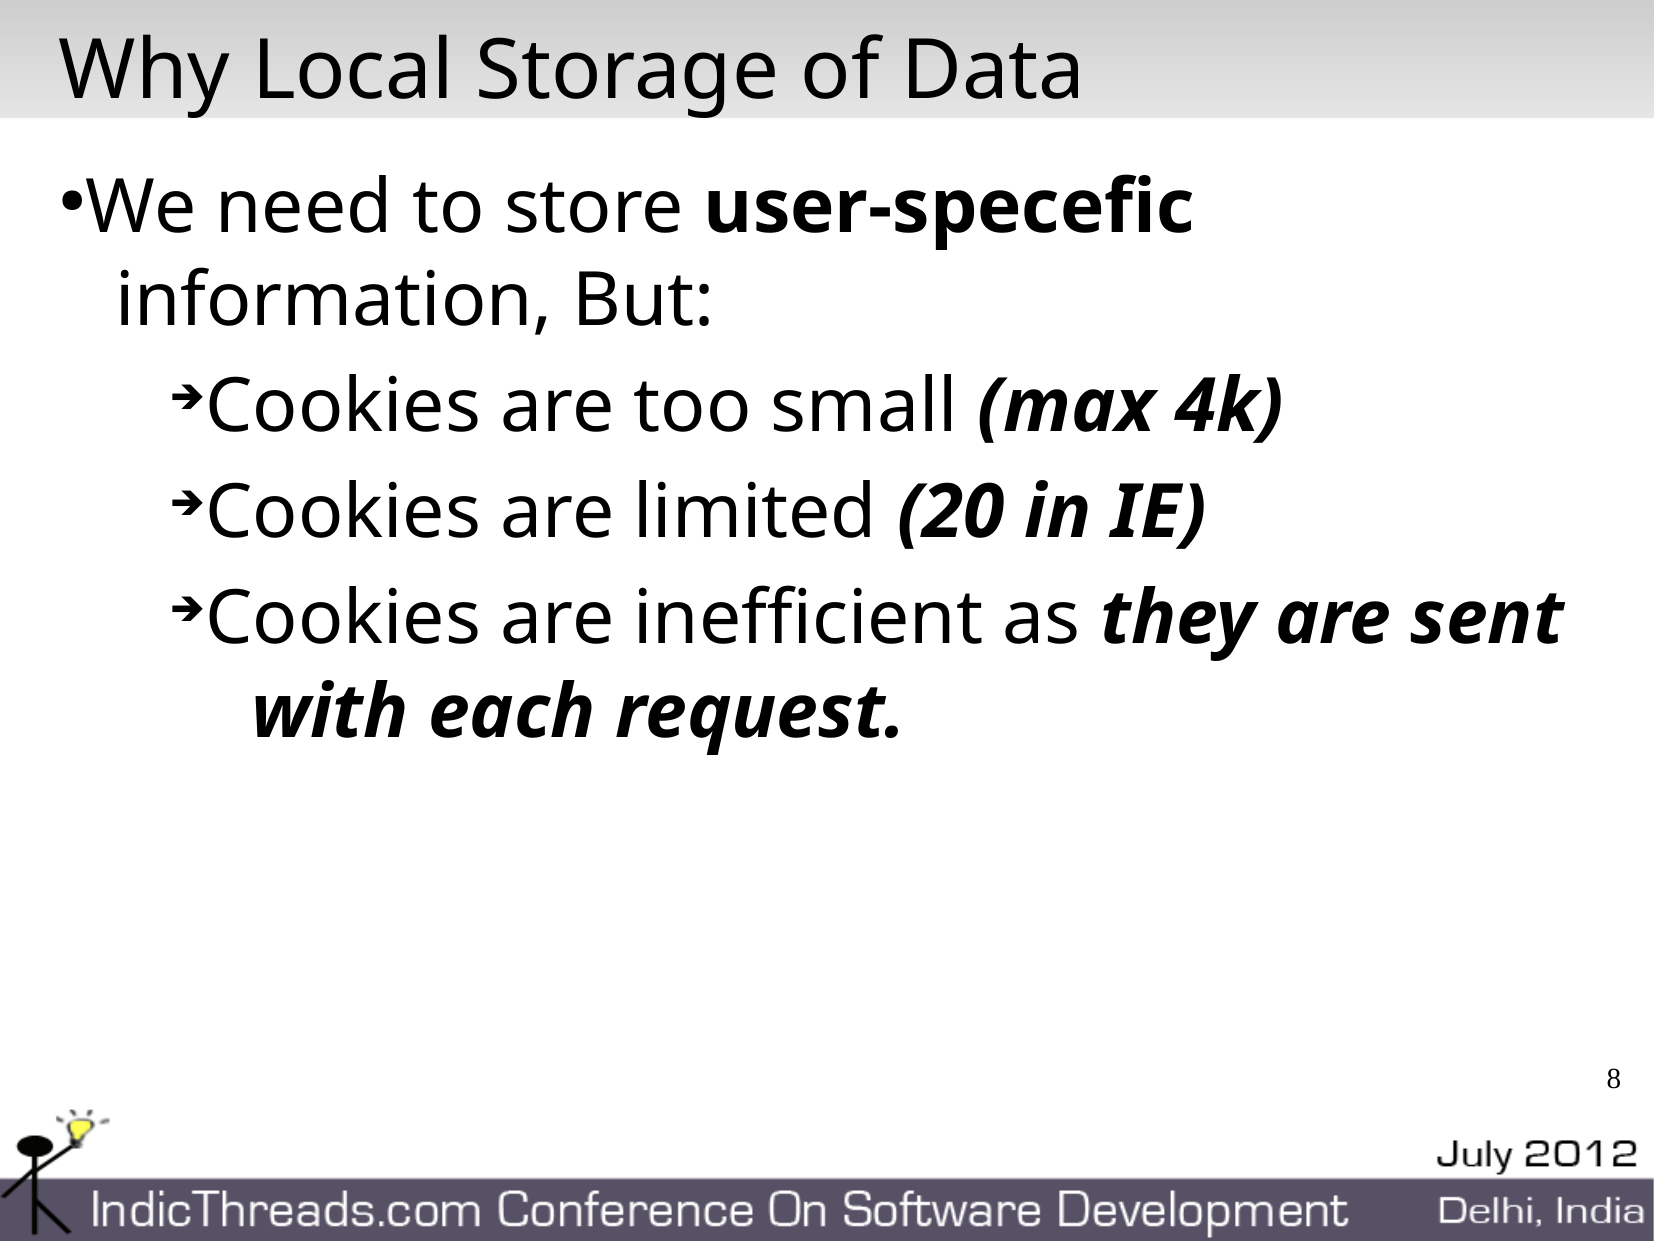

# Why Local Storage of Data
We need to store user-specefic information, But:
Cookies are too small (max 4k)
Cookies are limited (20 in IE)
Cookies are inefficient as they are sent with each request.
8